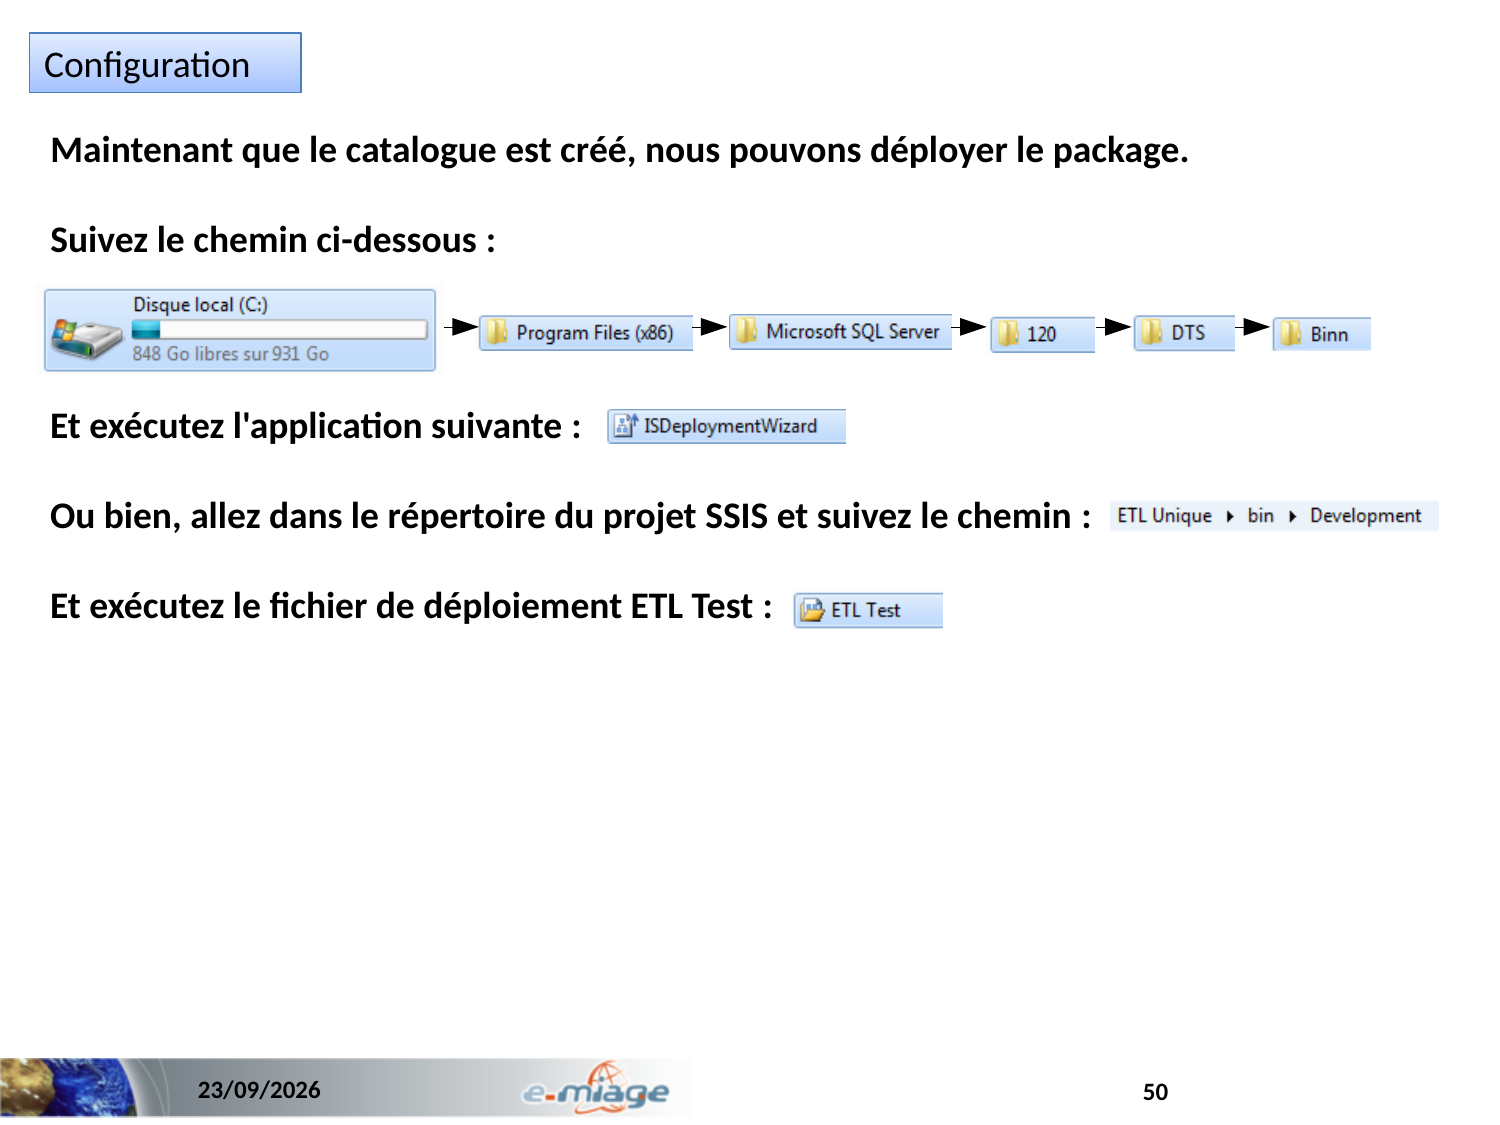

Configuration
Maintenant que le catalogue est créé, nous pouvons déployer le package.
Suivez le chemin ci-dessous :
Et exécutez l'application suivante :
Ou bien, allez dans le répertoire du projet SSIS et suivez le chemin :
Et exécutez le fichier de déploiement ETL Test :